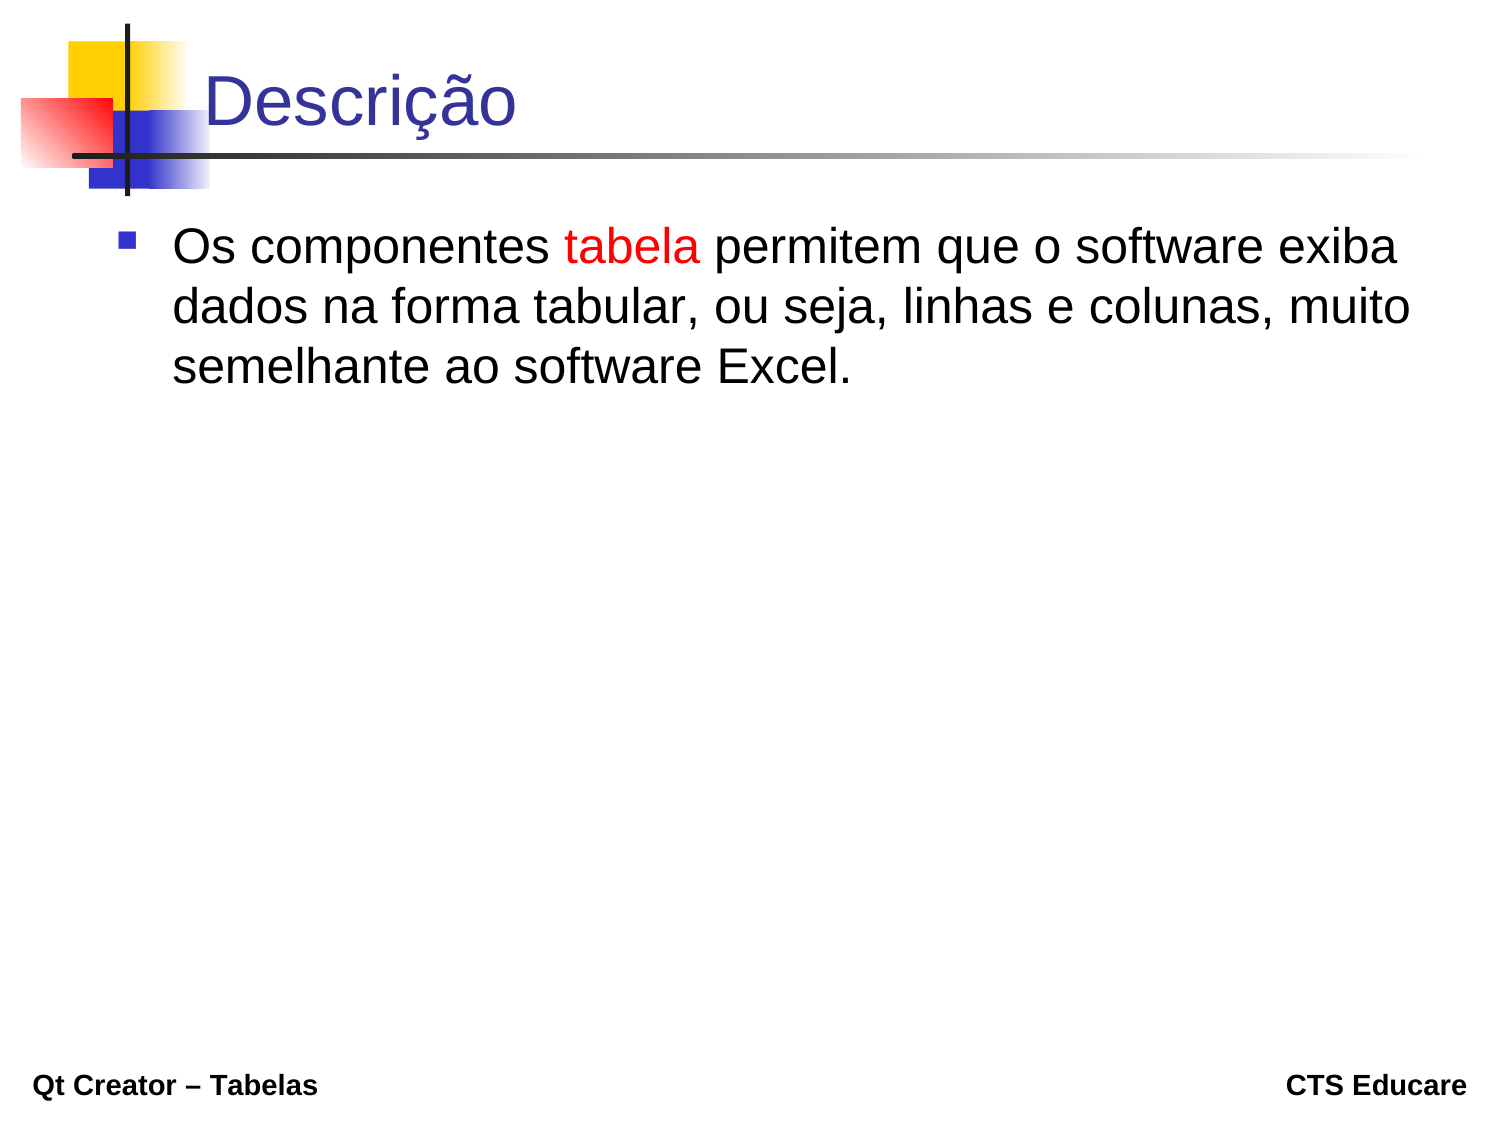

# Descrição
Os componentes tabela permitem que o software exiba dados na forma tabular, ou seja, linhas e colunas, muito semelhante ao software Excel.